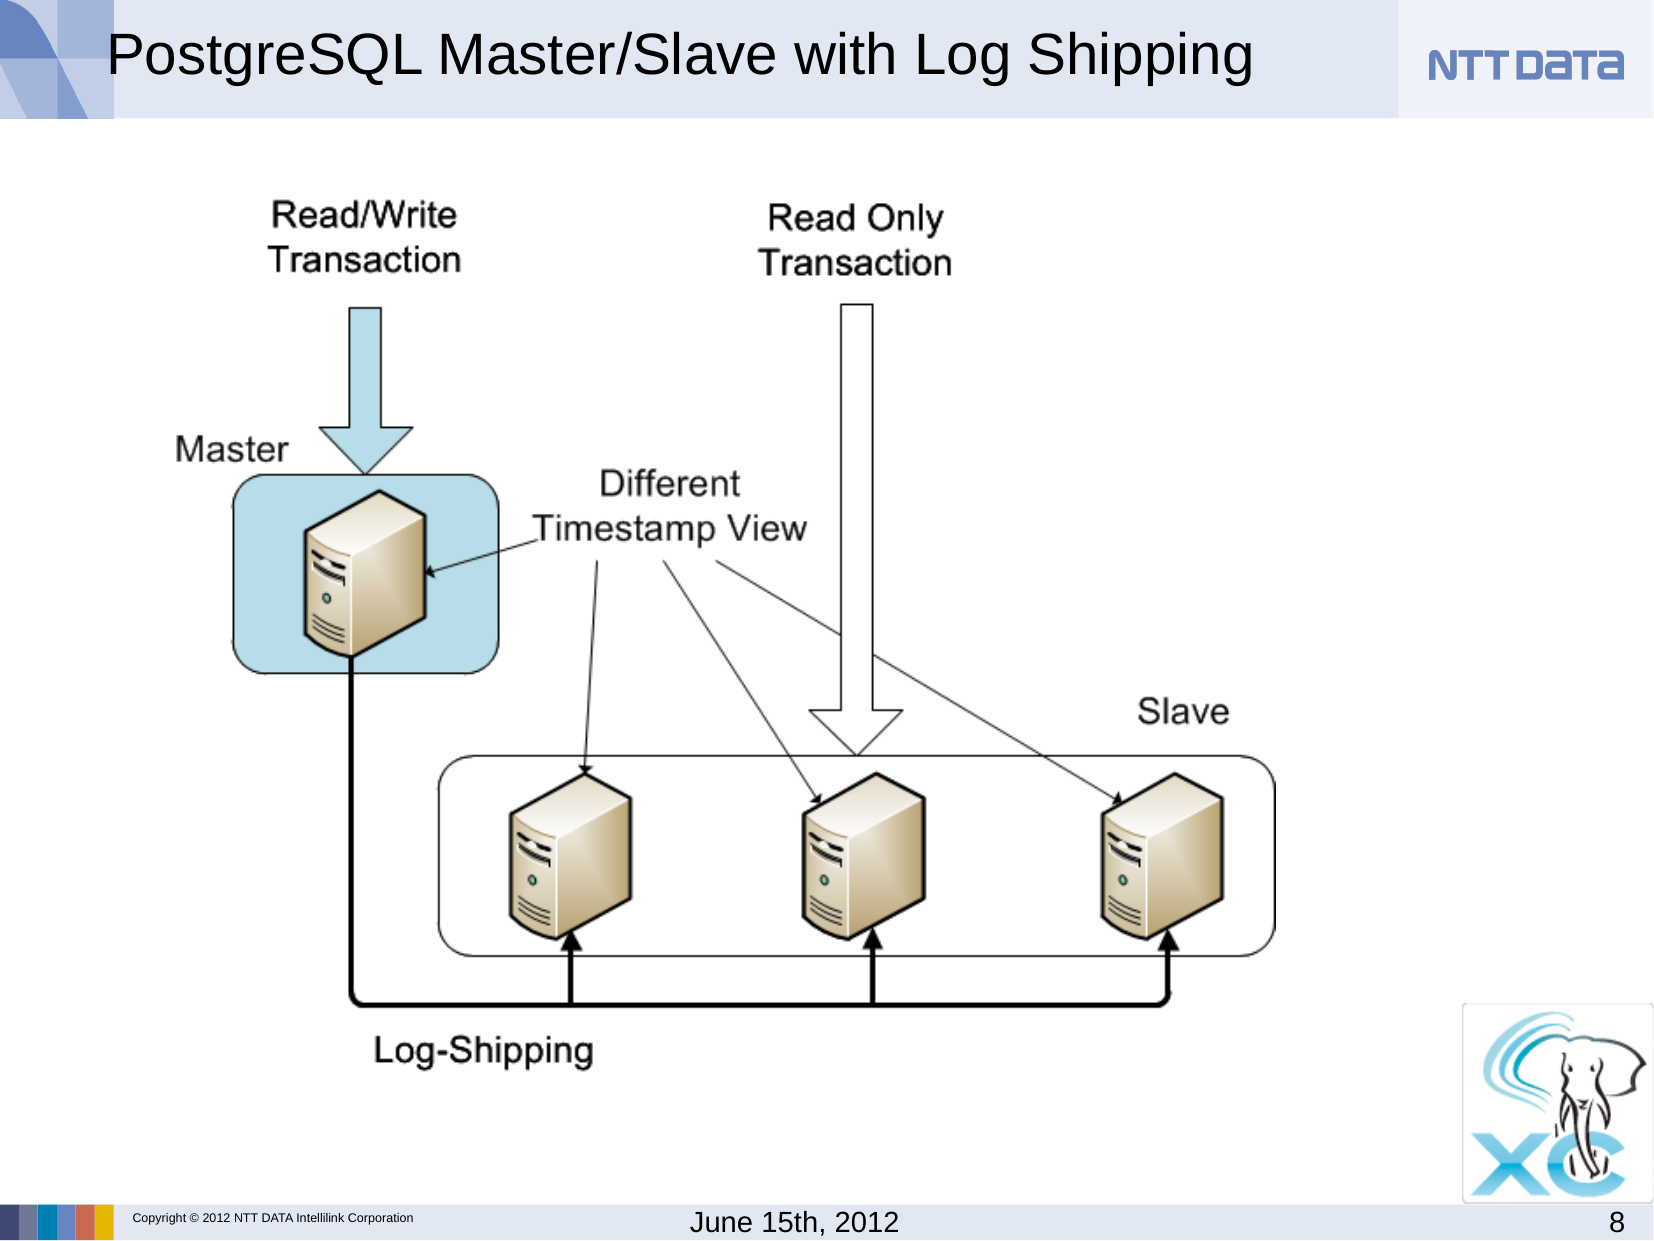

# PostgreSQL Master/Slave with Log Shipping
June 15th, 2012
8